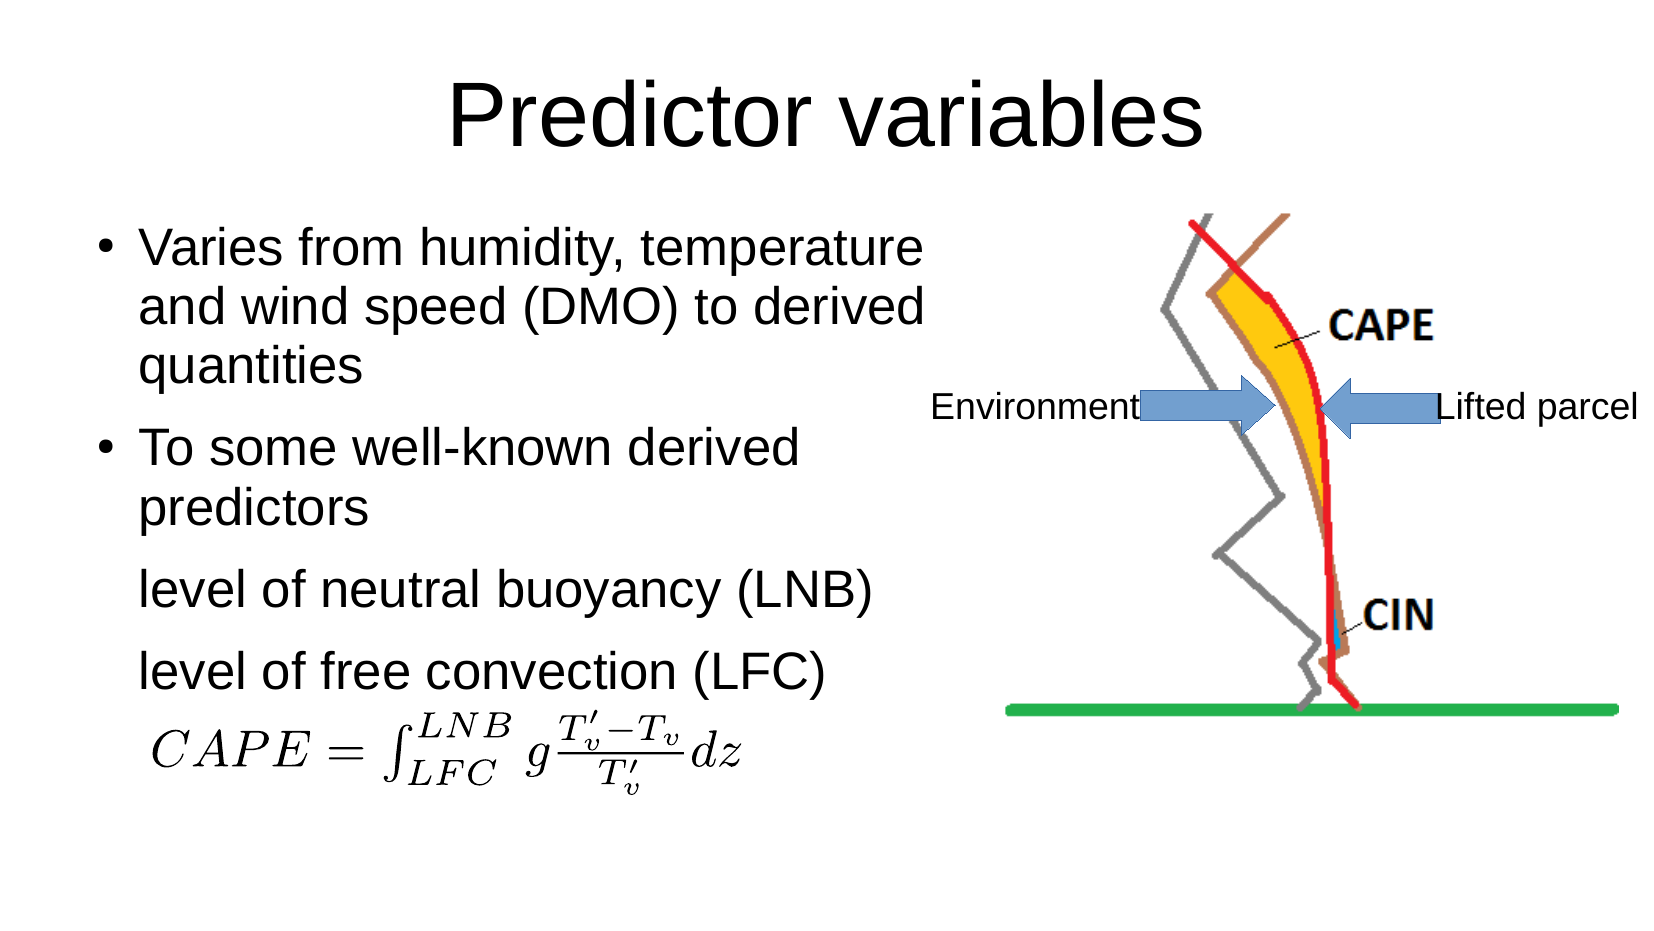

# Predictor variables
Varies from humidity, temperature and wind speed (DMO) to derived quantities
To some well-known derived predictors
level of neutral buoyancy (LNB)
level of free convection (LFC)
(figure CAPE)
Environment
Lifted parcel